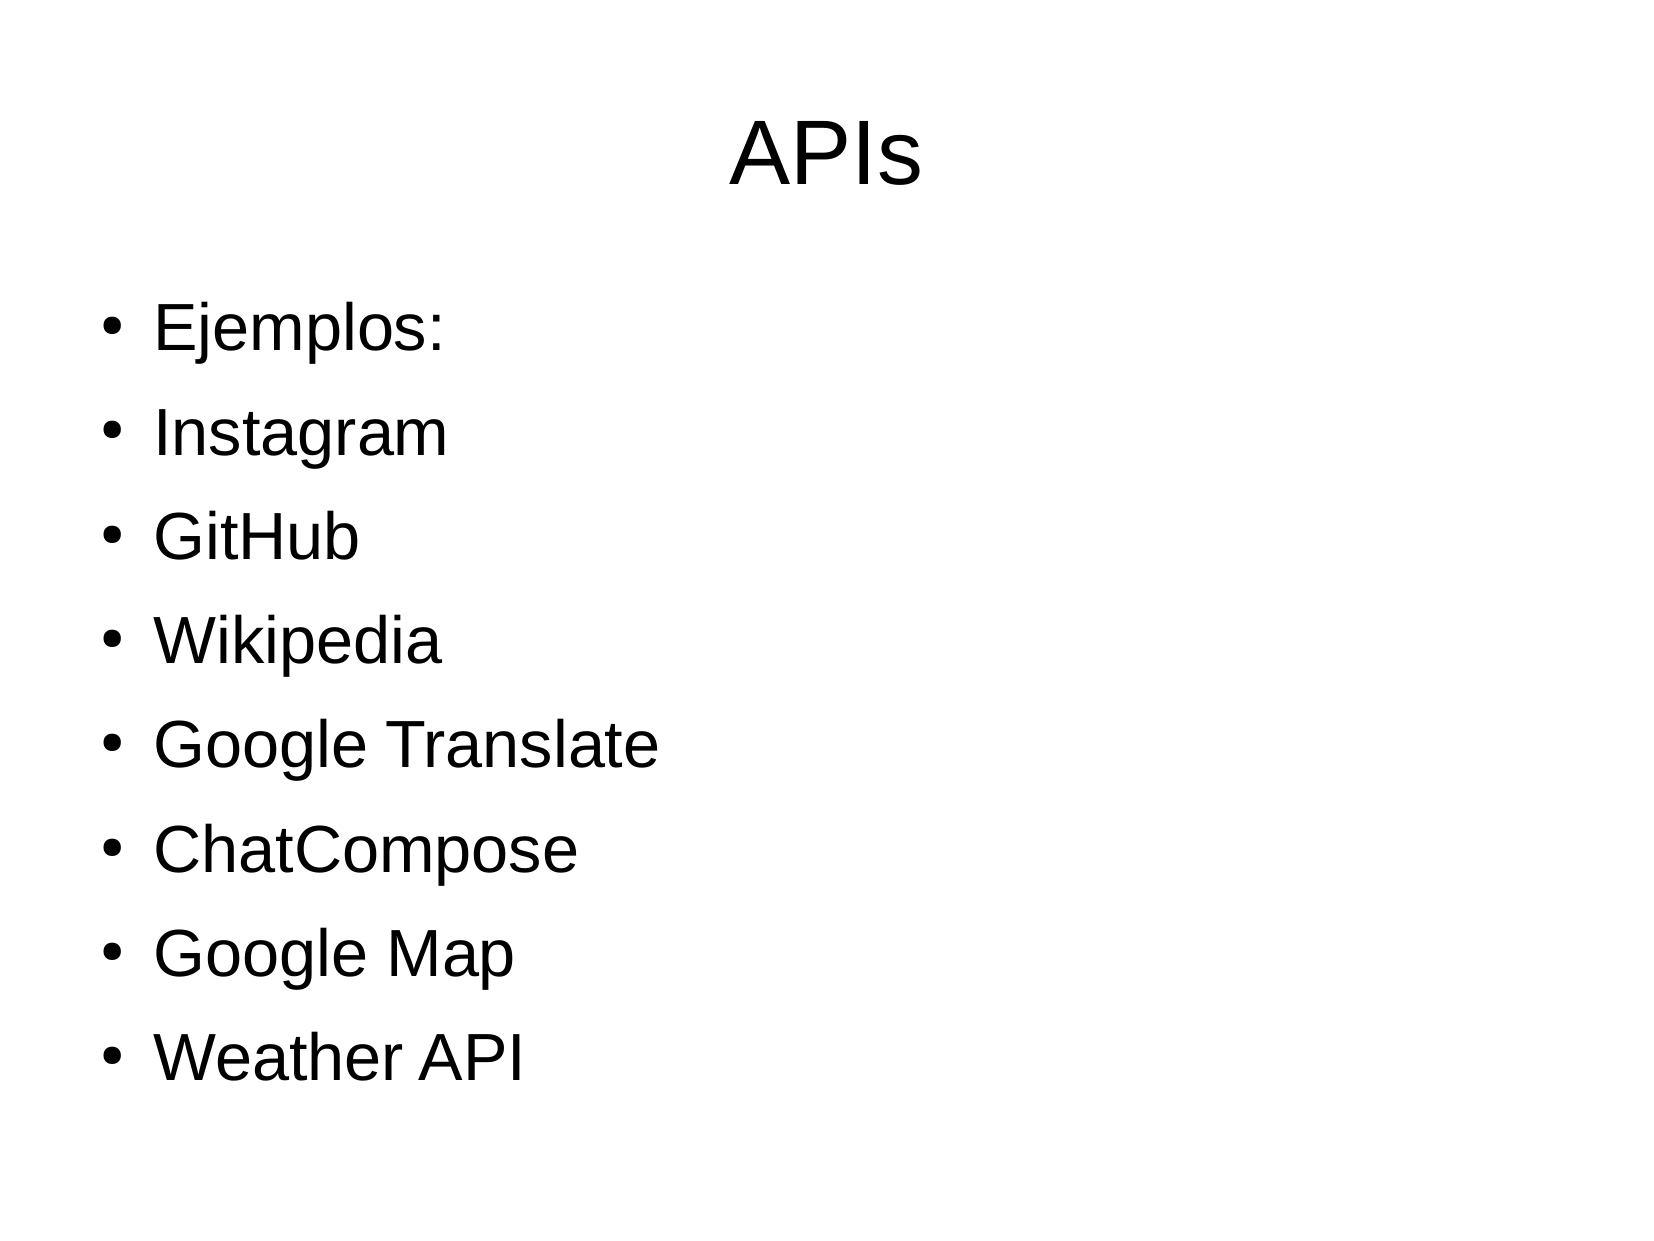

# APIs
Ejemplos:
Instagram
GitHub
Wikipedia
Google Translate
ChatCompose
Google Map
Weather API